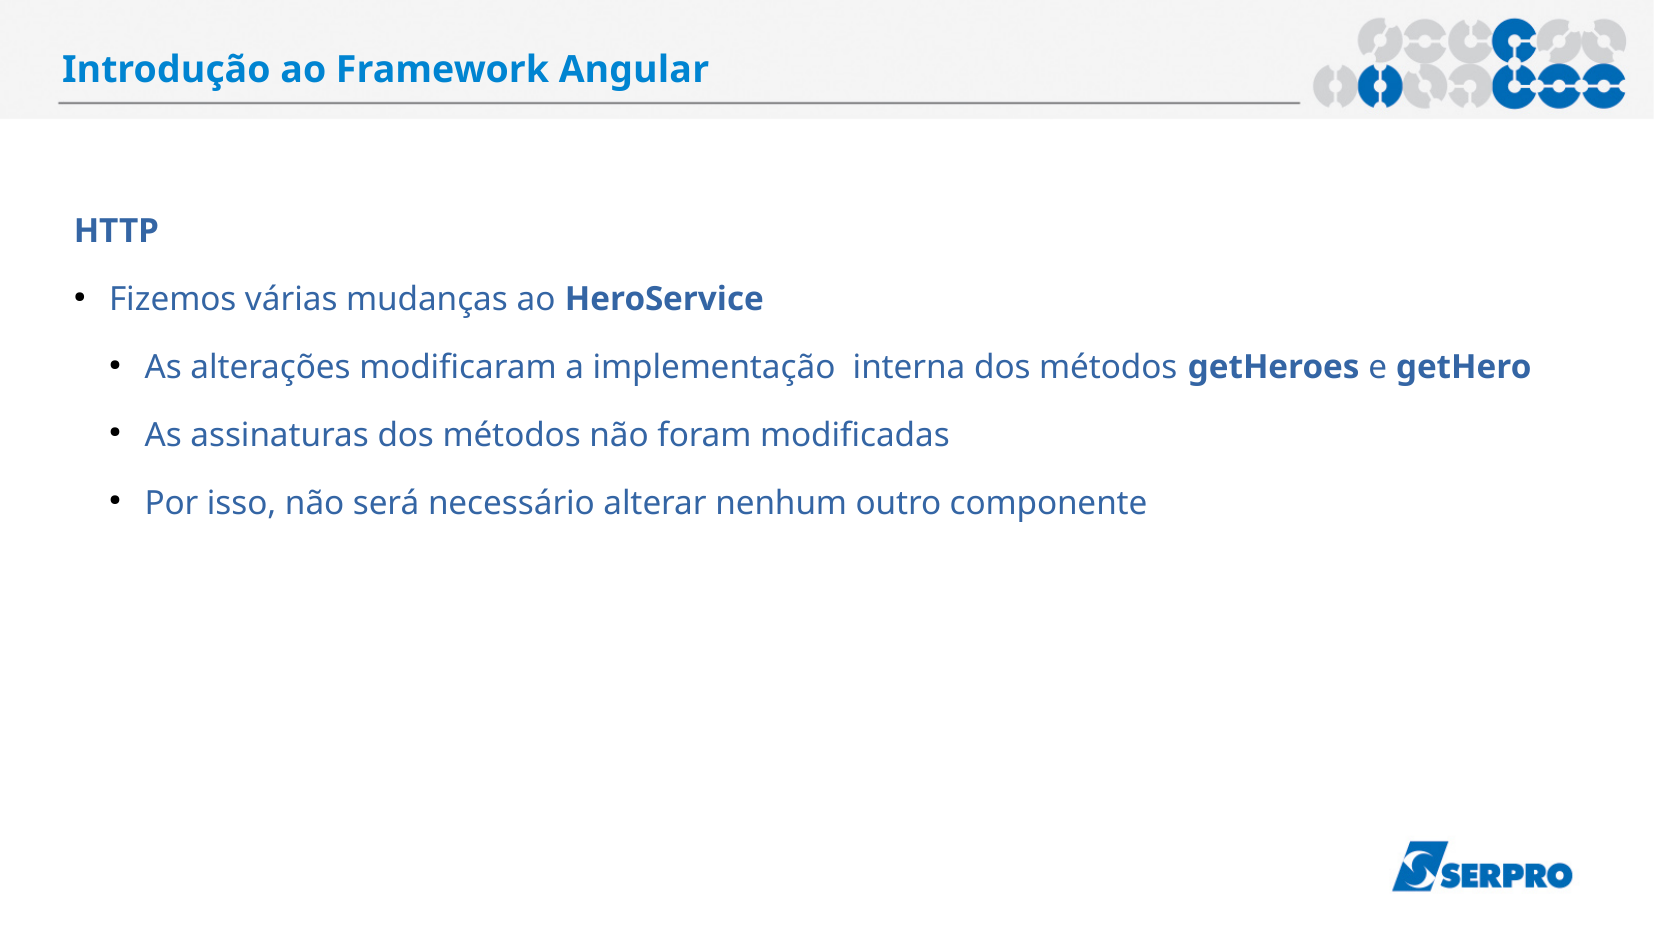

Introdução ao Framework Angular
HTTP
Fizemos várias mudanças ao HeroService
As alterações modificaram a implementação interna dos métodos getHeroes e getHero
As assinaturas dos métodos não foram modificadas
Por isso, não será necessário alterar nenhum outro componente